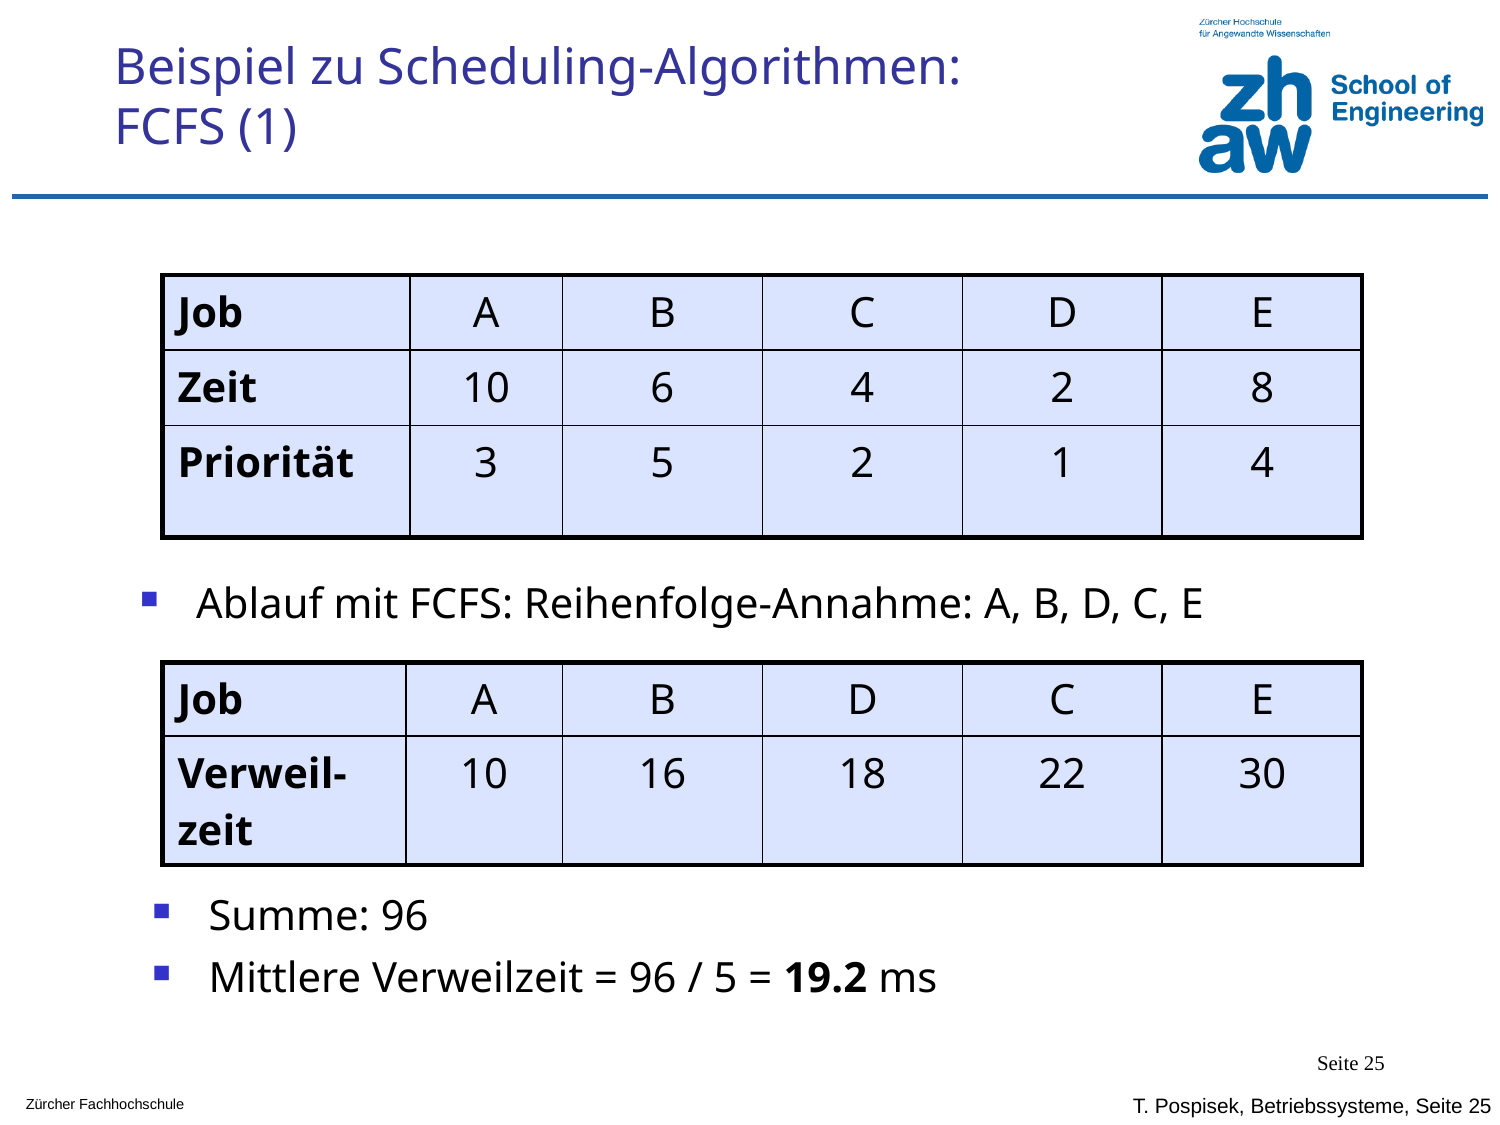

# Beispiel zu Scheduling-Algorithmen: FCFS (1)
| Job | A | B | C | D | E |
| --- | --- | --- | --- | --- | --- |
| Zeit | 10 | 6 | 4 | 2 | 8 |
| Priorität | 3 | 5 | 2 | 1 | 4 |
Ablauf mit FCFS: Reihenfolge-Annahme: A, B, D, C, E
| Job | A | B | D | C | E |
| --- | --- | --- | --- | --- | --- |
| Verweil-zeit | 10 | 16 | 18 | 22 | 30 |
Summe: 96
Mittlere Verweilzeit = 96 / 5 = 19.2 ms
Seite